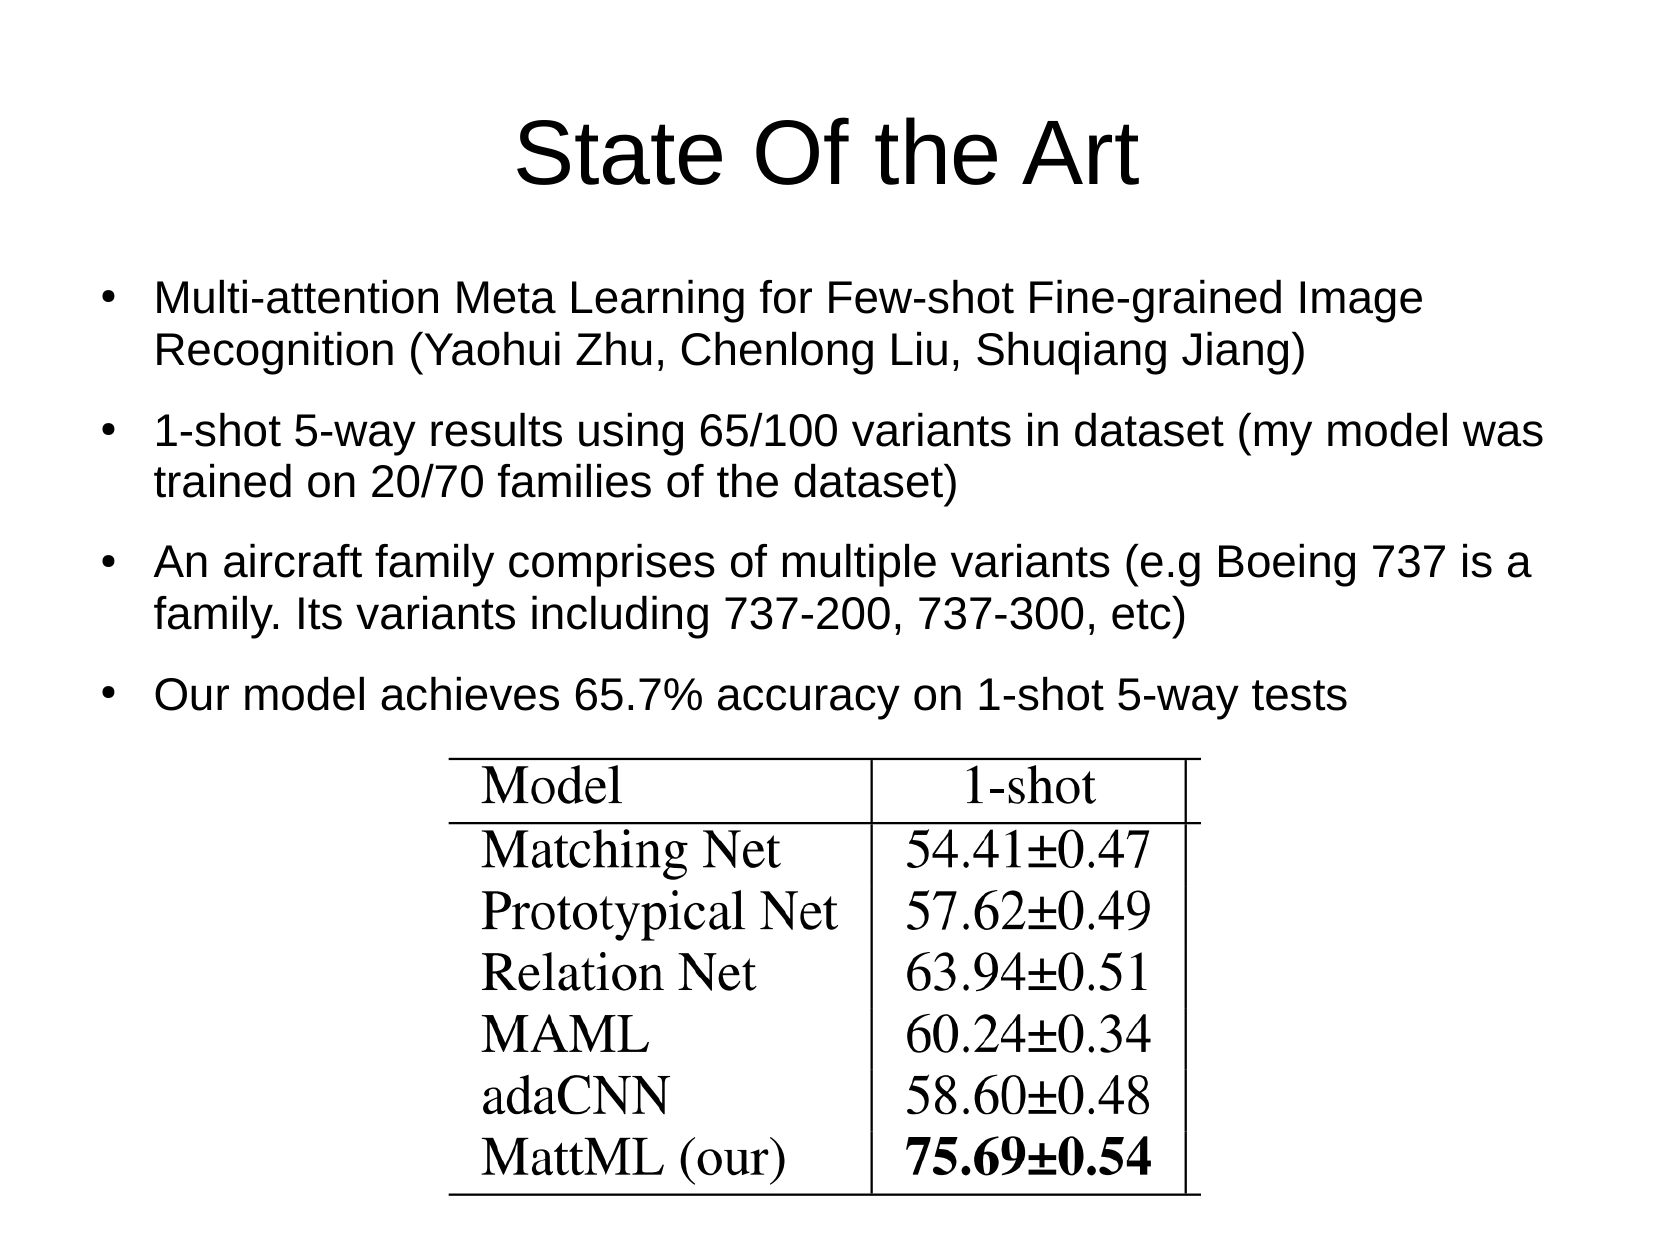

# State Of the Art
Multi-attention Meta Learning for Few-shot Fine-grained Image Recognition (Yaohui Zhu, Chenlong Liu, Shuqiang Jiang)
1-shot 5-way results using 65/100 variants in dataset (my model was trained on 20/70 families of the dataset)
An aircraft family comprises of multiple variants (e.g Boeing 737 is a family. Its variants including 737-200, 737-300, etc)
Our model achieves 65.7% accuracy on 1-shot 5-way tests